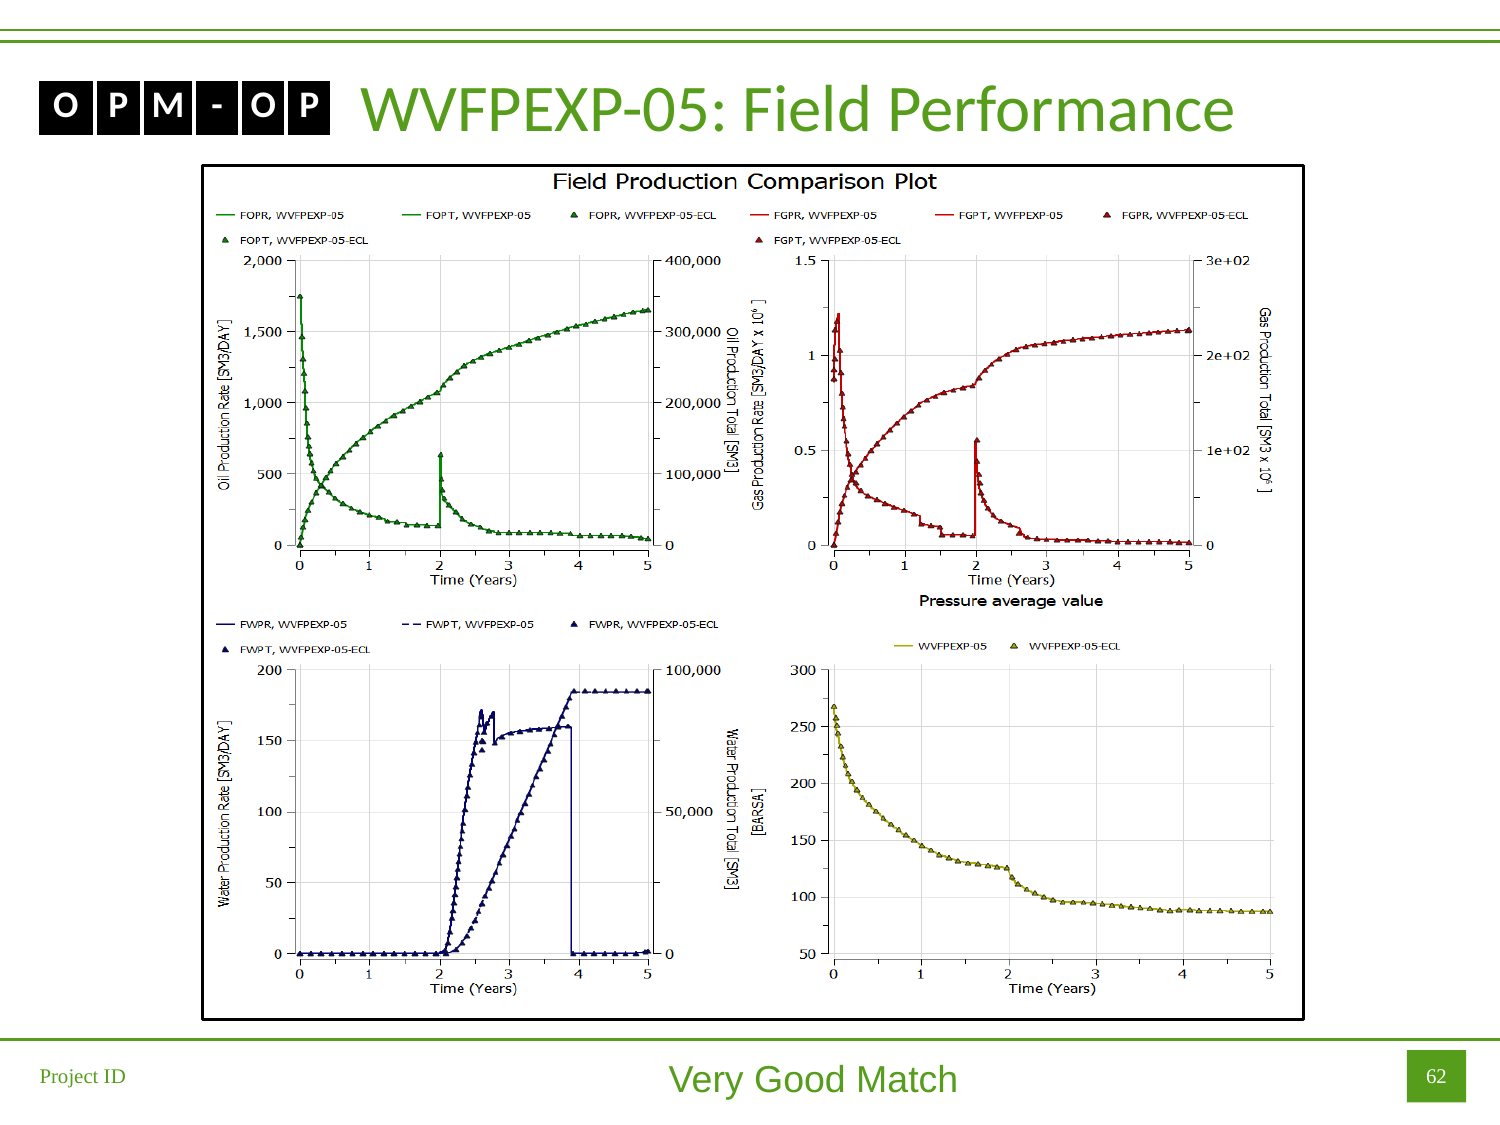

# WVFPEXP-05: Field Performance
Project ID
62
Very Good Match